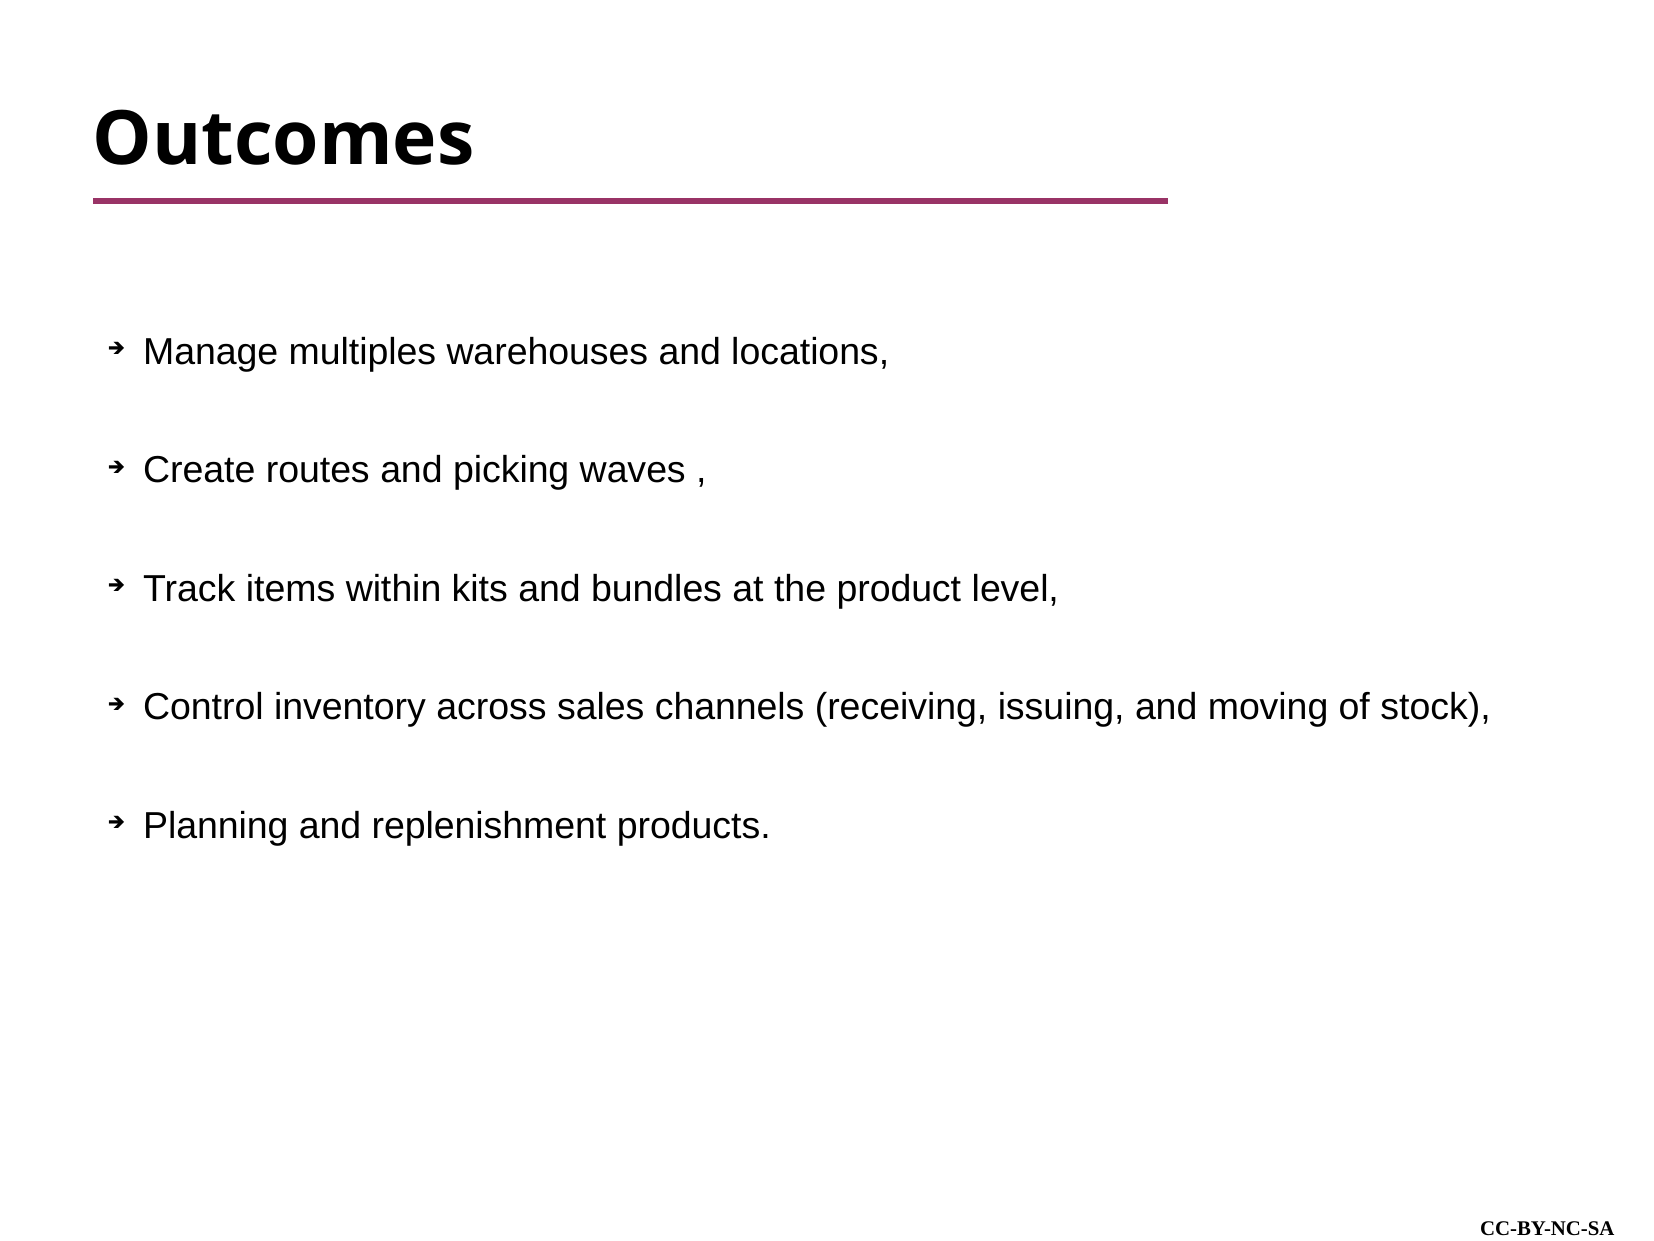

# Outcomes
Manage multiples warehouses and locations,
Create routes and picking waves ,
Track items within kits and bundles at the product level,
Control inventory across sales channels (receiving, issuing, and moving of stock),
Planning and replenishment products.